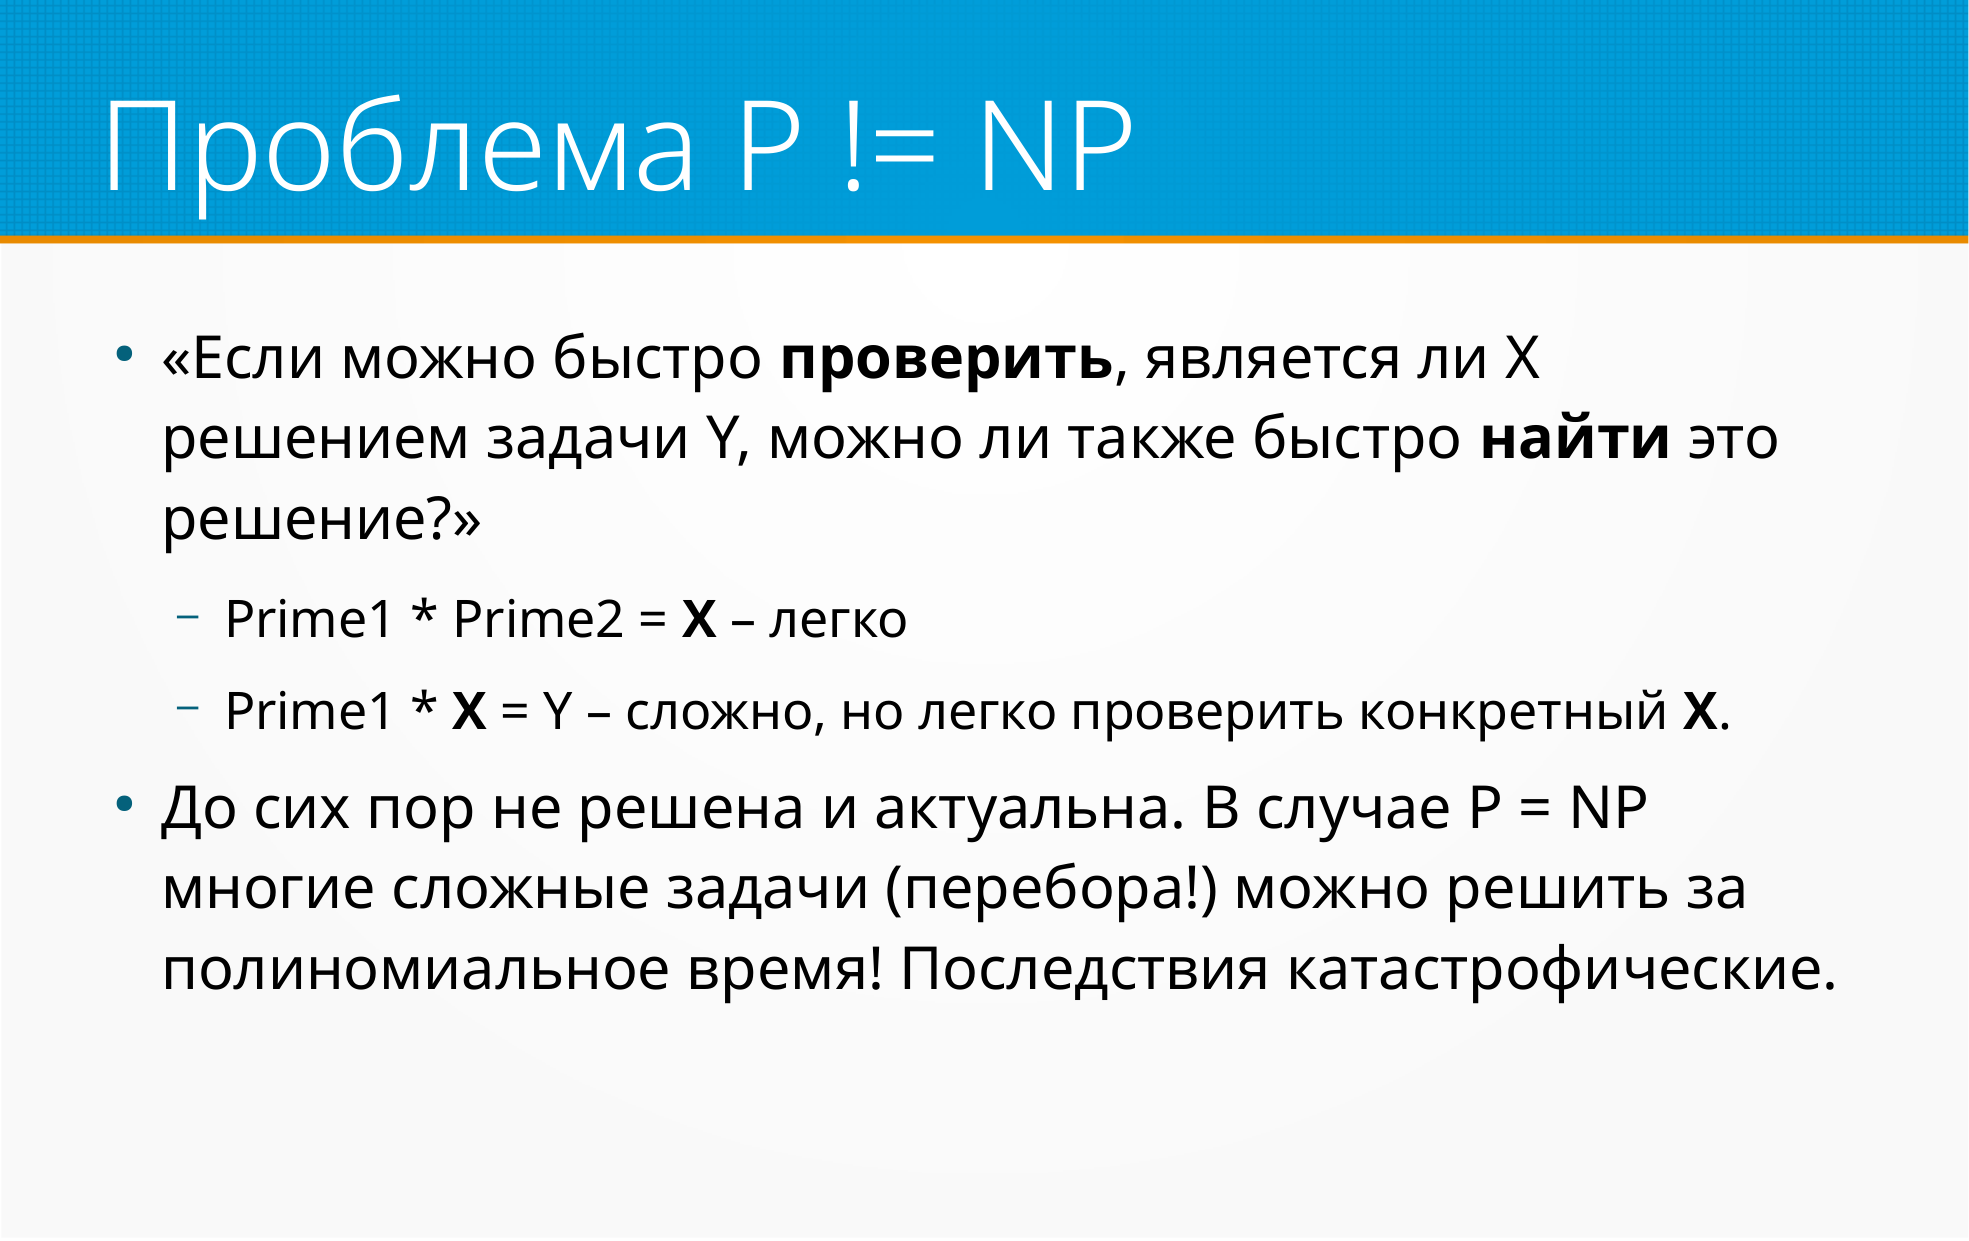

# Проблема P != NP
«Если можно быстро проверить, является ли X решением задачи Y, можно ли также быстро найти это решение?»
Prime1 * Prime2 = X – легко
Prime1 * X = Y – сложно, но легко проверить конкретный X.
До сих пор не решена и актуальна. В случае P = NP многие сложные задачи (перебора!) можно решить за полиномиальное время! Последствия катастрофические.